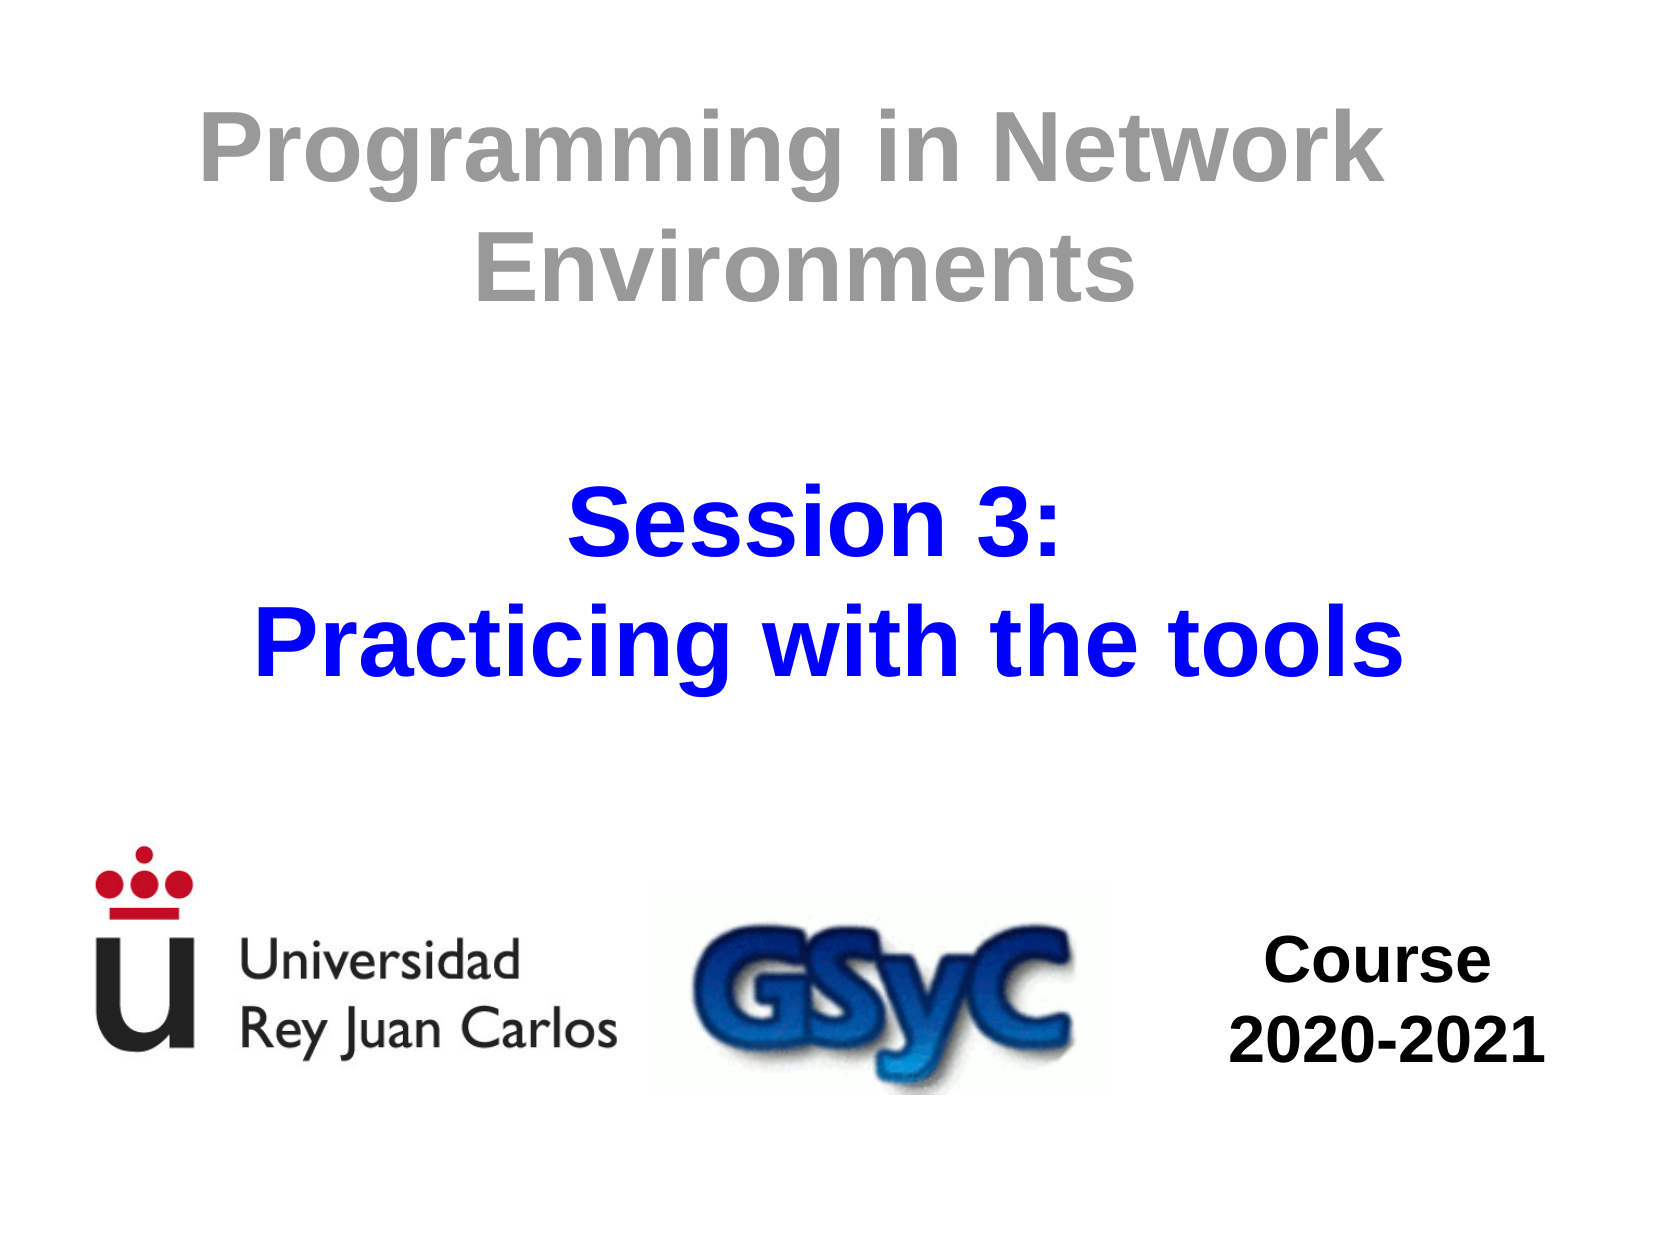

# Programming in Network Environments
Session 3:
Practicing with the tools
Course
2020-2021